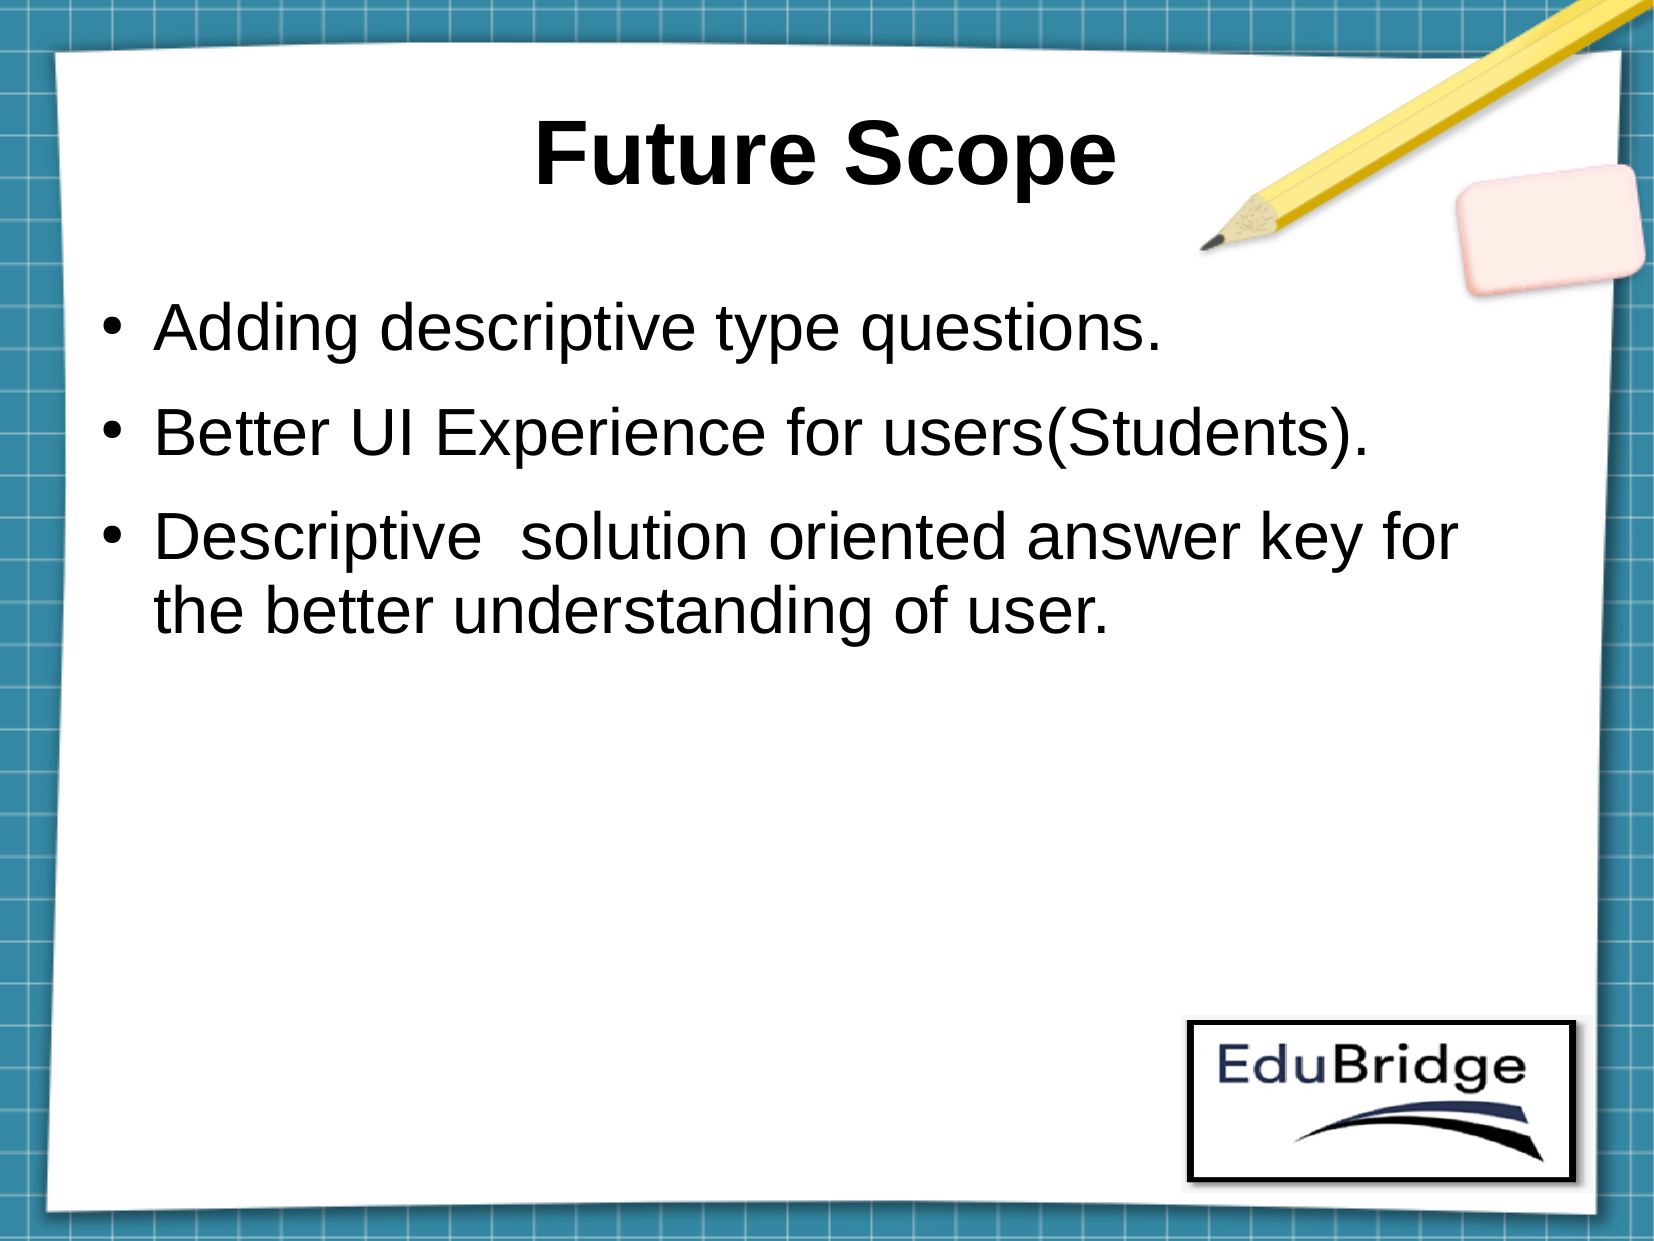

# Future Scope
Adding descriptive type questions.
Better UI Experience for users(Students).
Descriptive solution oriented answer key for the better understanding of user.